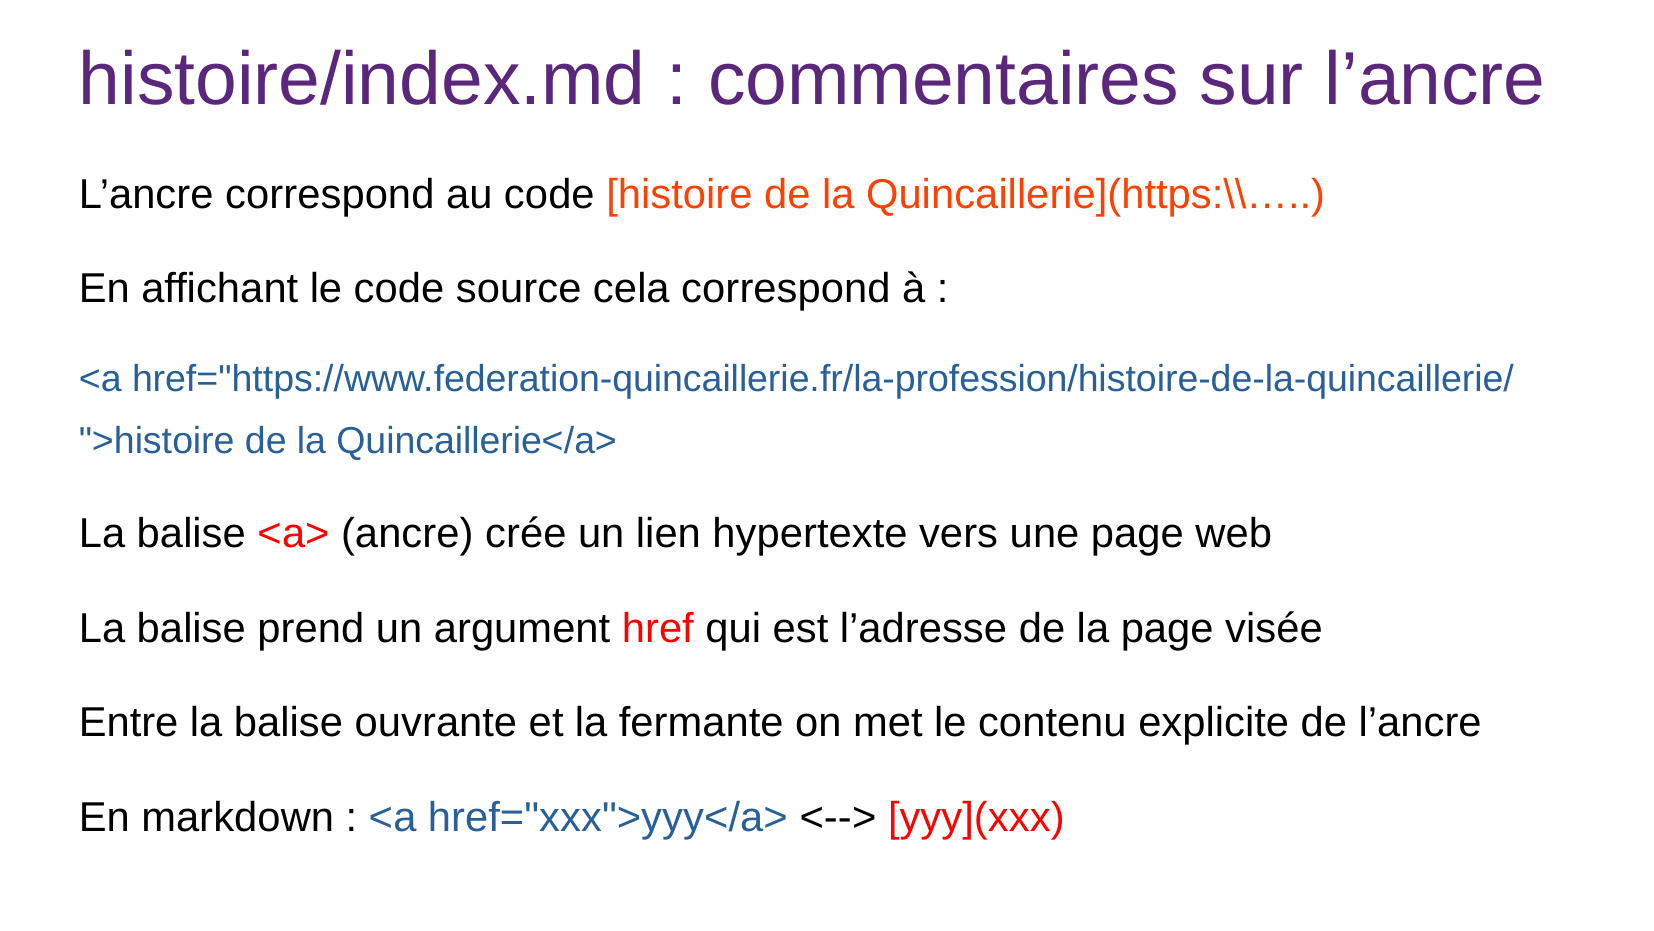

# histoire/index.md : commentaires sur l’ancre
L’ancre correspond au code [histoire de la Quincaillerie](https:\\…..)
En affichant le code source cela correspond à :
<a href="https://www.federation-quincaillerie.fr/la-profession/histoire-de-la-quincaillerie/">histoire de la Quincaillerie</a>
La balise <a> (ancre) crée un lien hypertexte vers une page web
La balise prend un argument href qui est l’adresse de la page visée
Entre la balise ouvrante et la fermante on met le contenu explicite de l’ancre
En markdown : <a href="xxx">yyy</a> <--> [yyy](xxx)